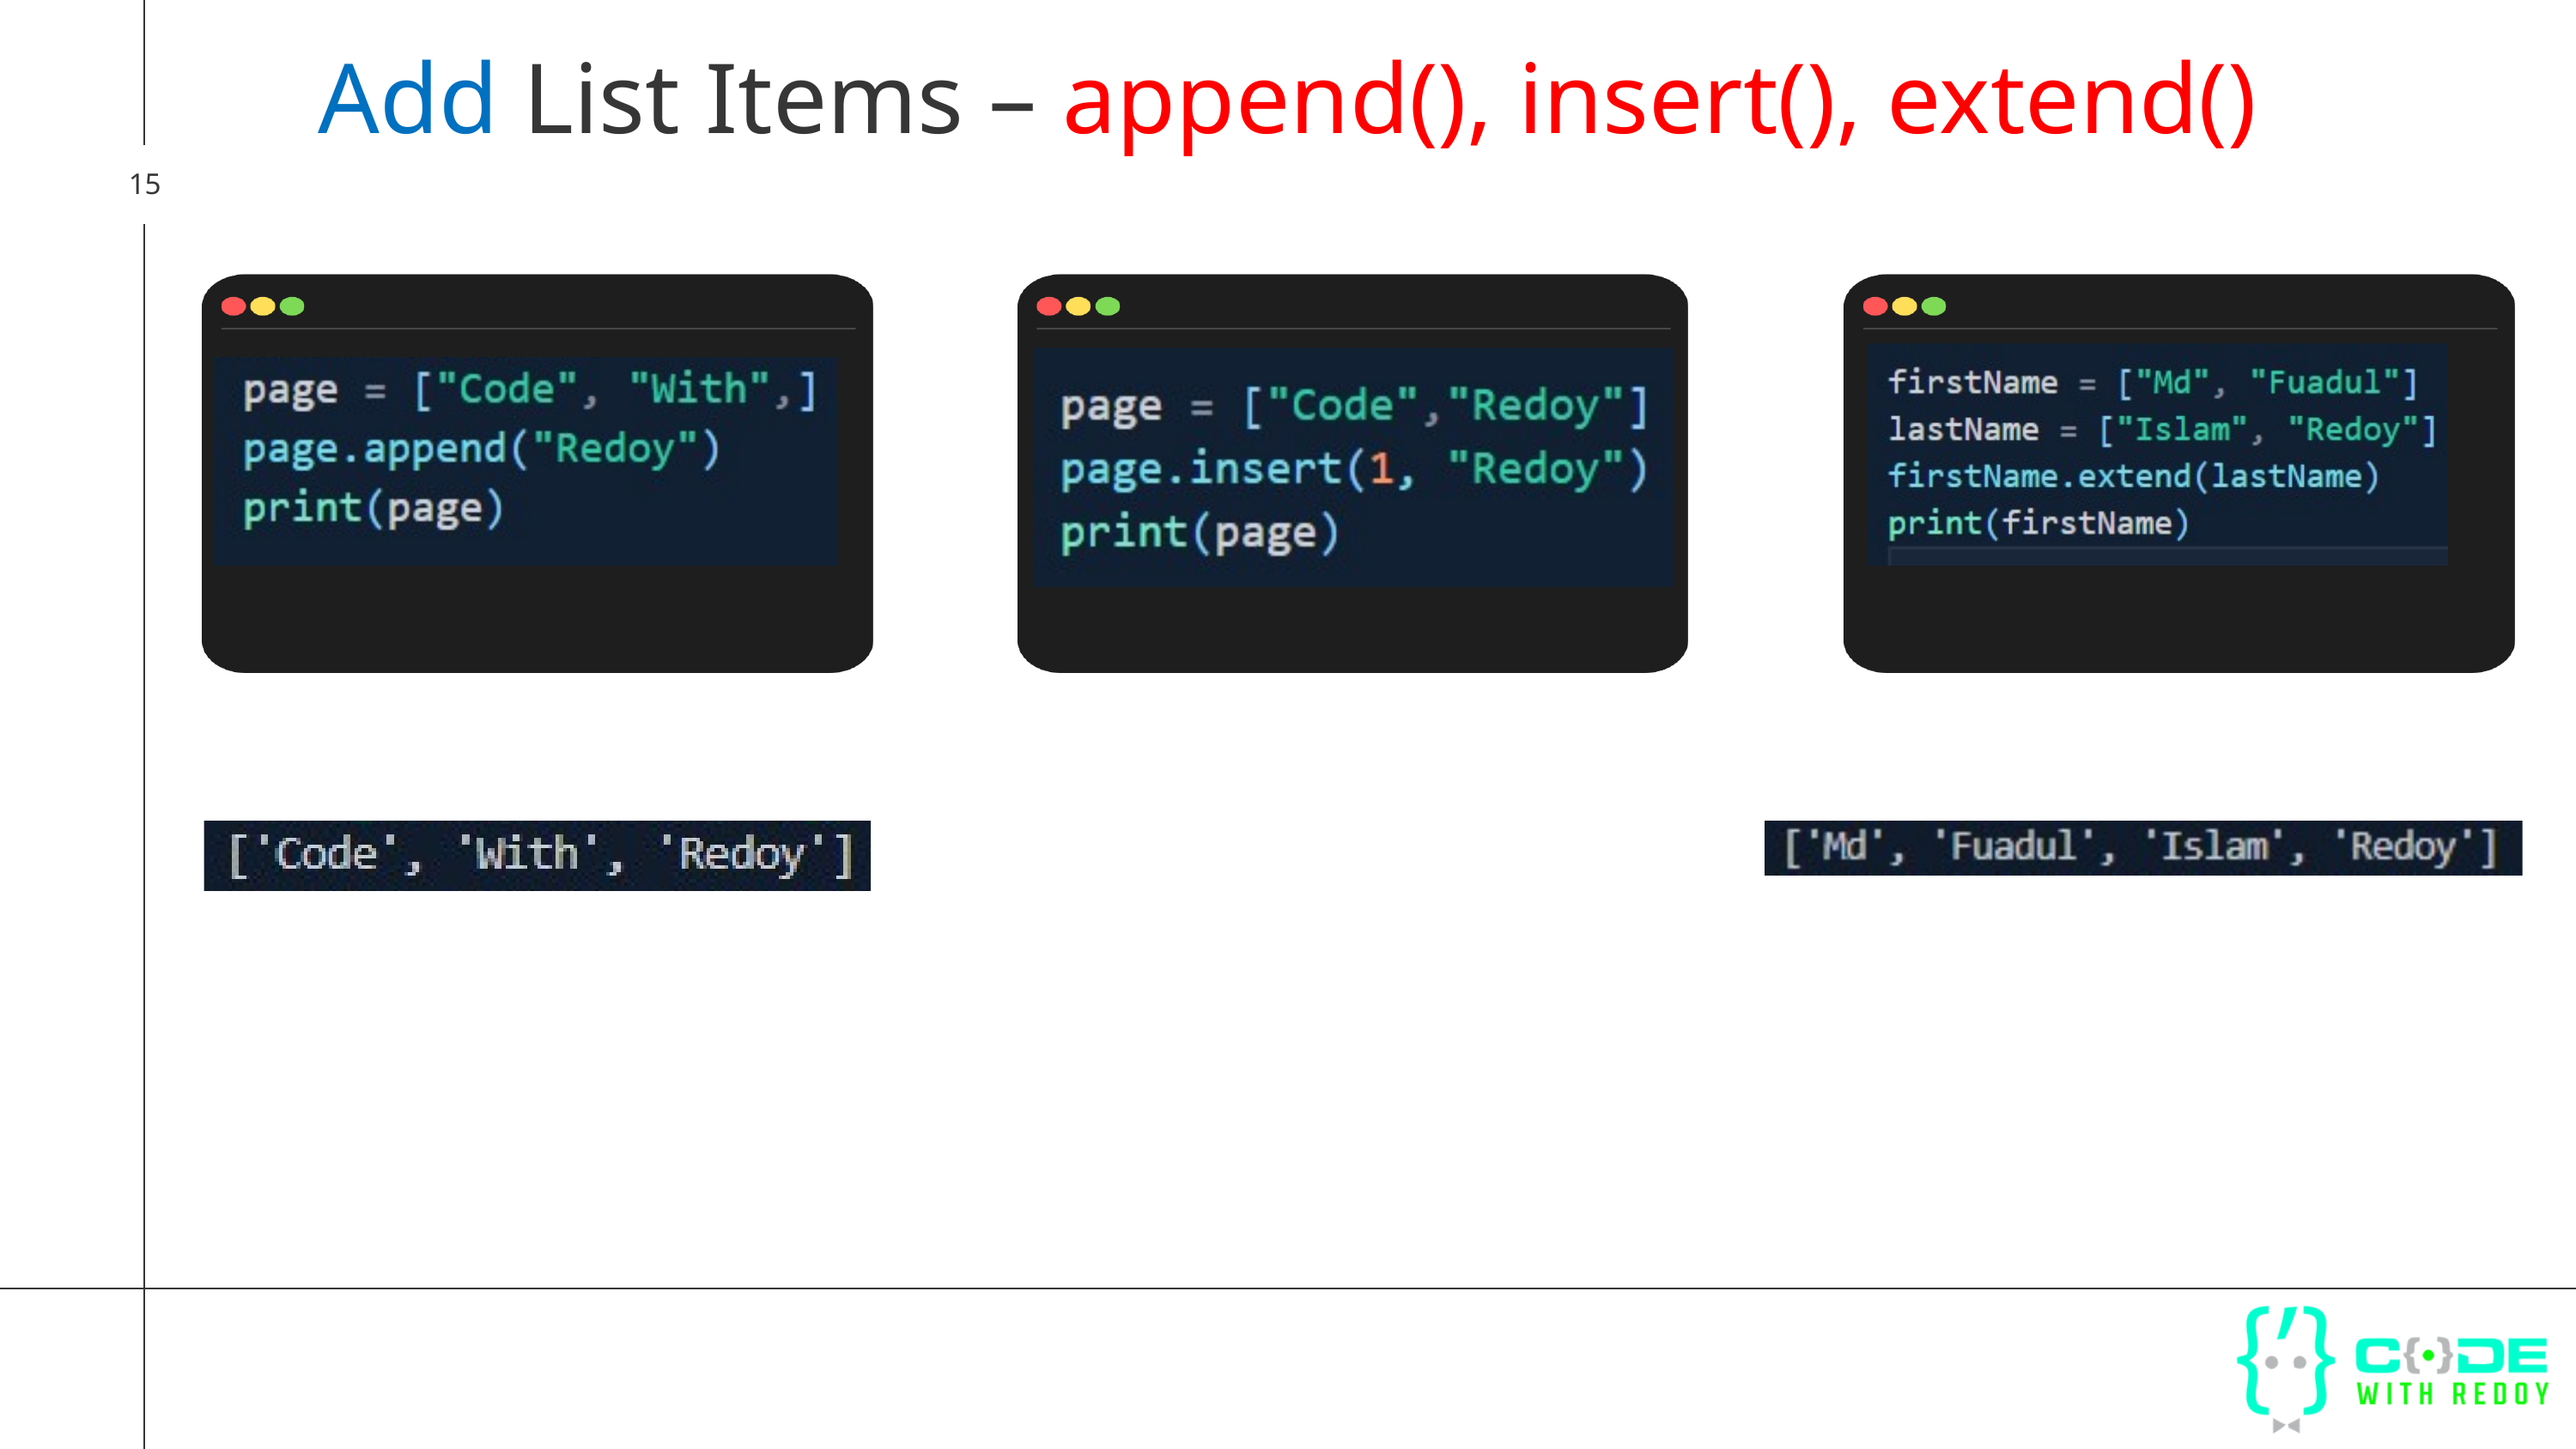

Add List Items – append(), insert(), extend()
15